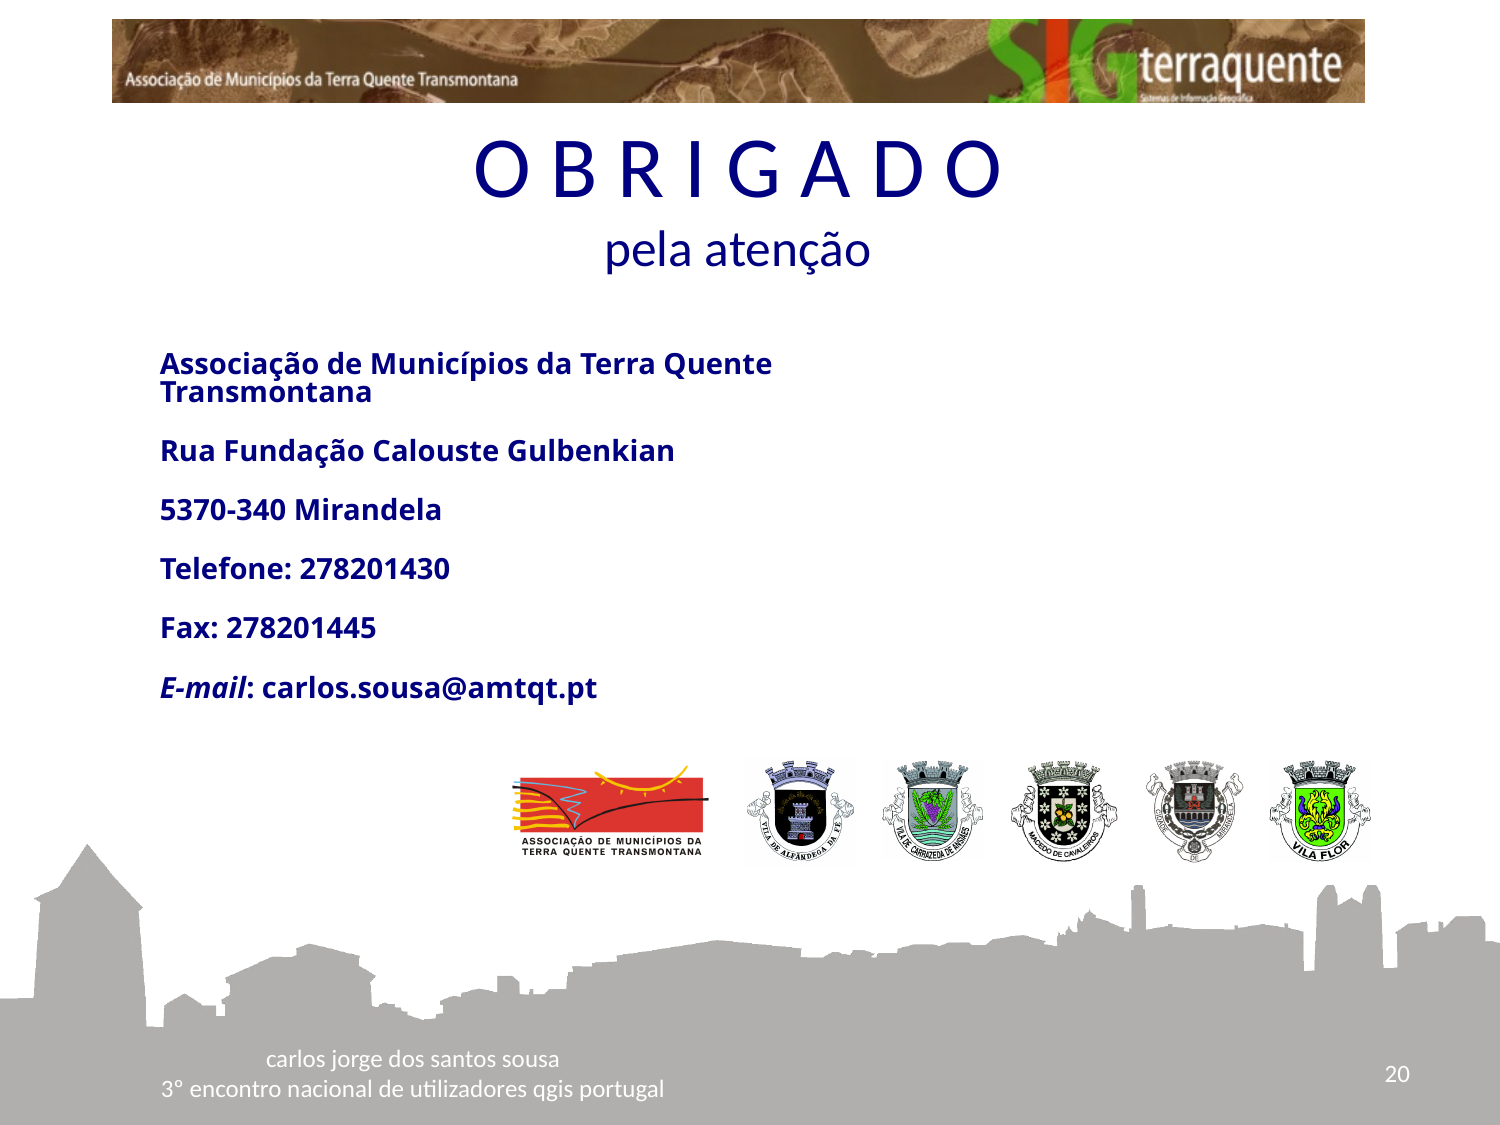

# O B R I G A D O pela atenção
	Associação de Municípios da Terra Quente Transmontana
	Rua Fundação Calouste Gulbenkian
	5370-340 Mirandela
	Telefone: 278201430
	Fax: 278201445
	E-mail: carlos.sousa@amtqt.pt
carlos jorge dos santos sousa
3º encontro nacional de utilizadores qgis portugal